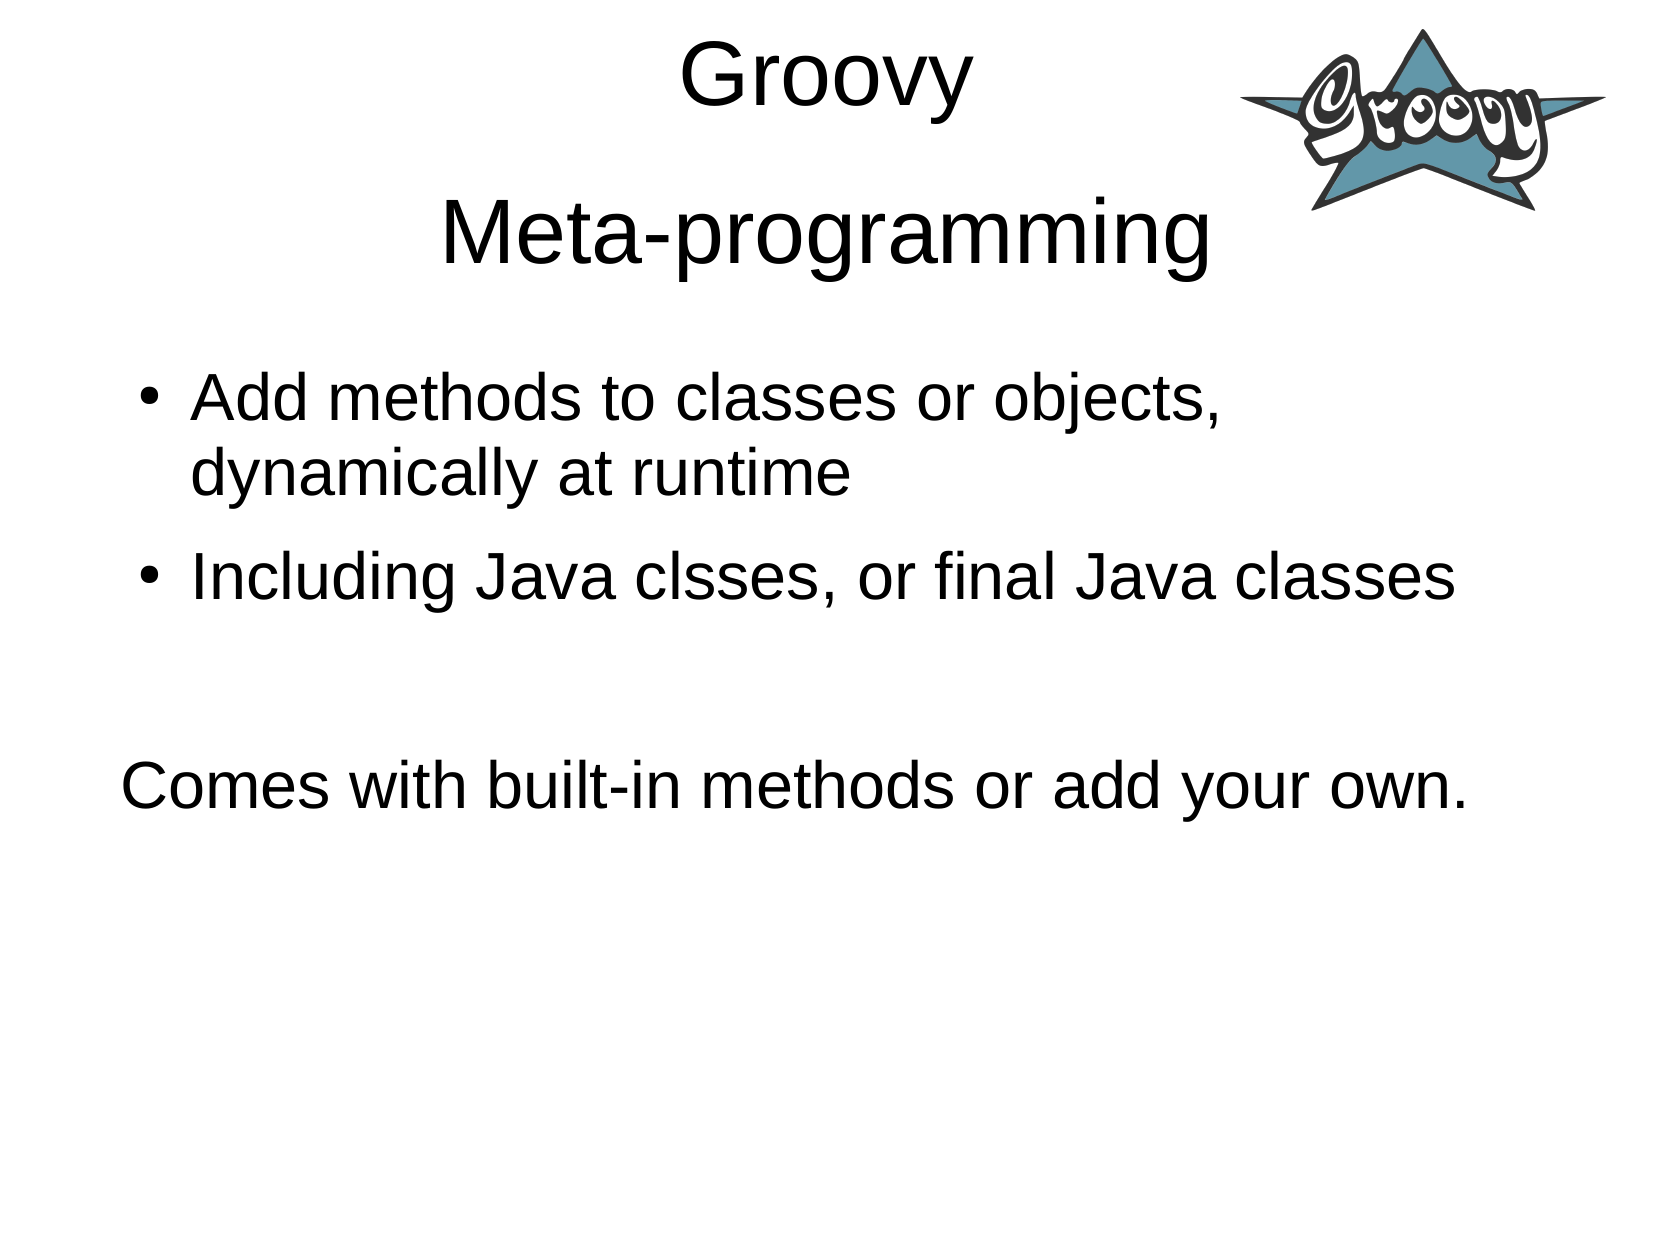

# Groovy Meta-programming
Add methods to classes or objects, dynamically at runtime
Including Java clsses, or final Java classes
Comes with built-in methods or add your own.